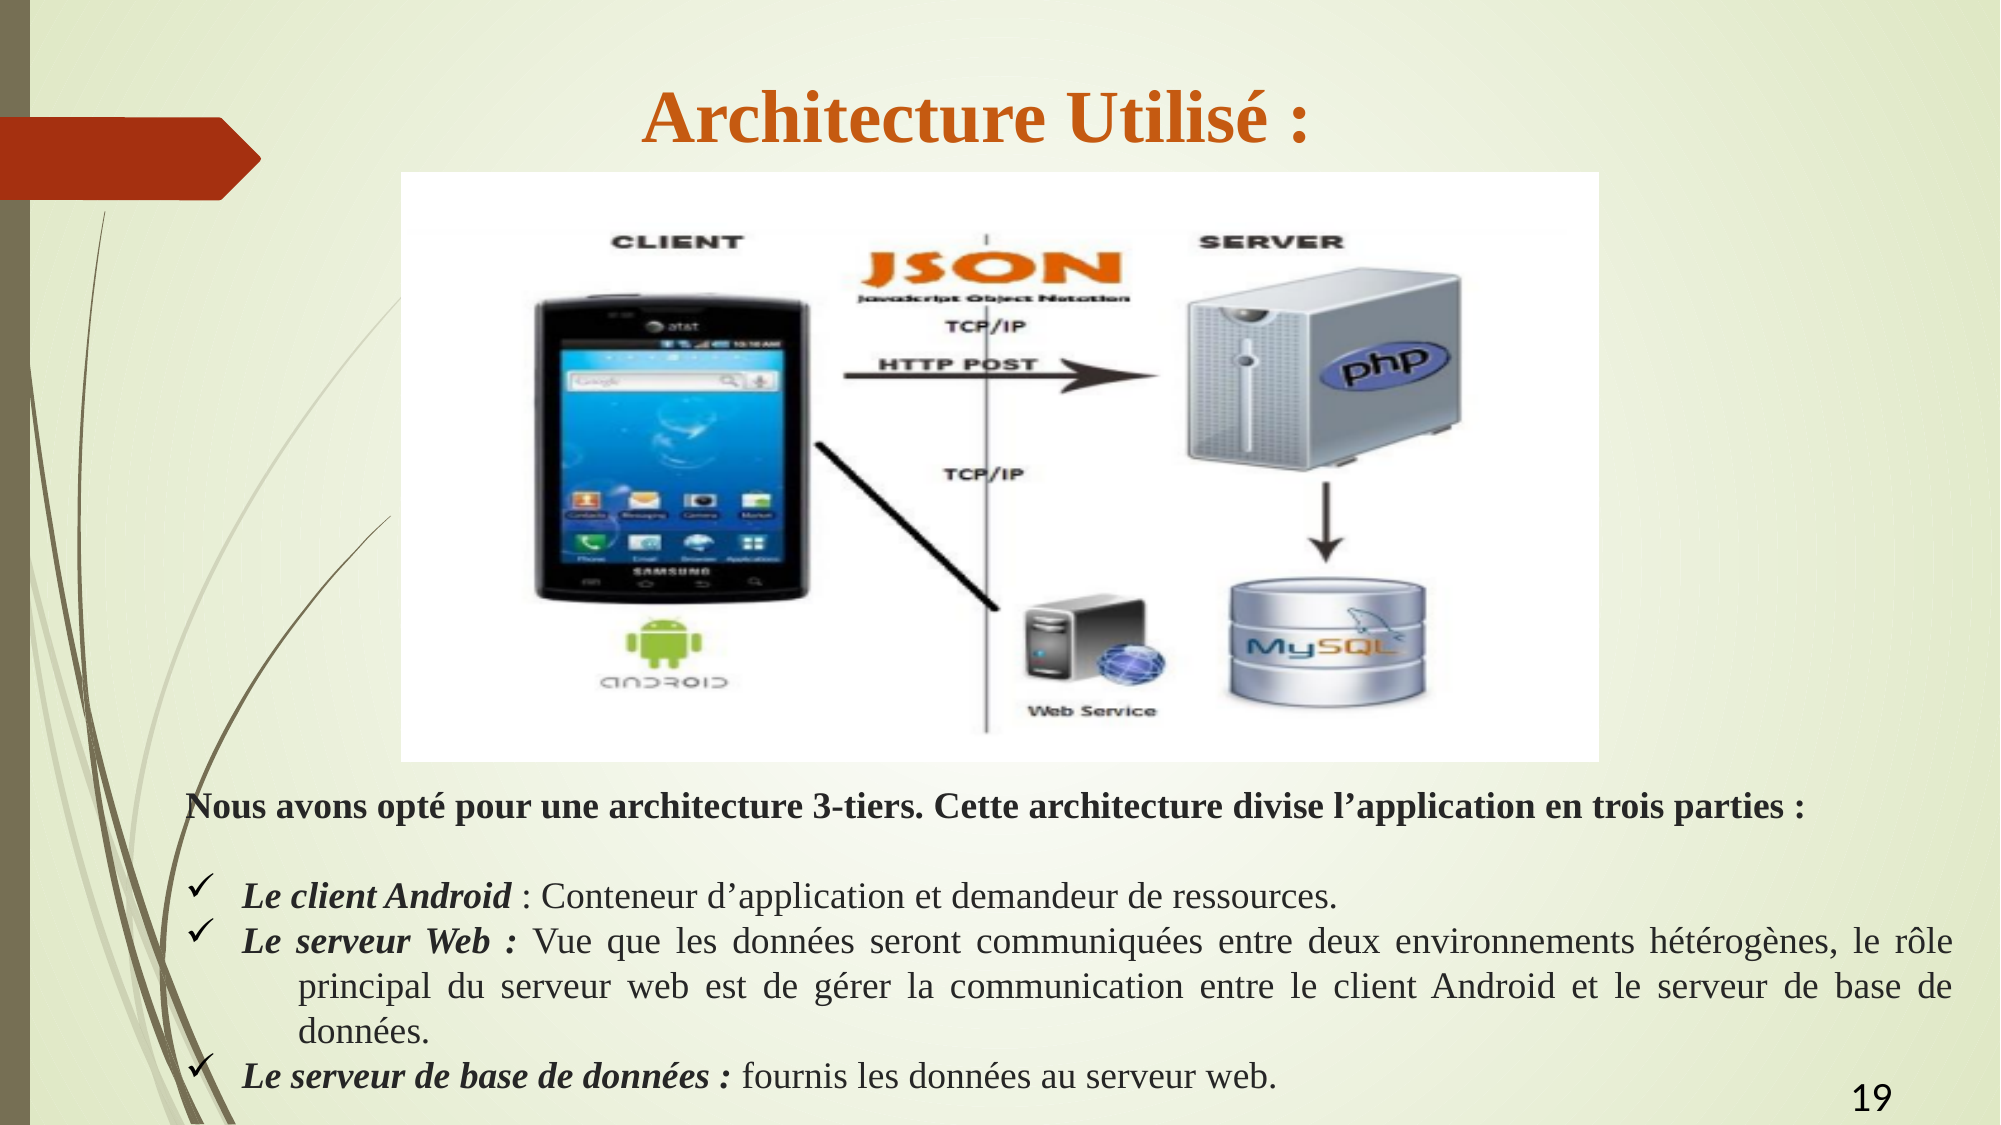

# Architecture Utilisé :
Nous avons opté pour une architecture 3-tiers. Cette architecture divise l’application en trois parties :
Le client Android : Conteneur d’application et demandeur de ressources.
Le serveur Web : Vue que les données seront communiquées entre deux environnements hétérogènes, le rôle principal du serveur web est de gérer la communication entre le client Android et le serveur de base de données.
Le serveur de base de données : fournis les données au serveur web.
19